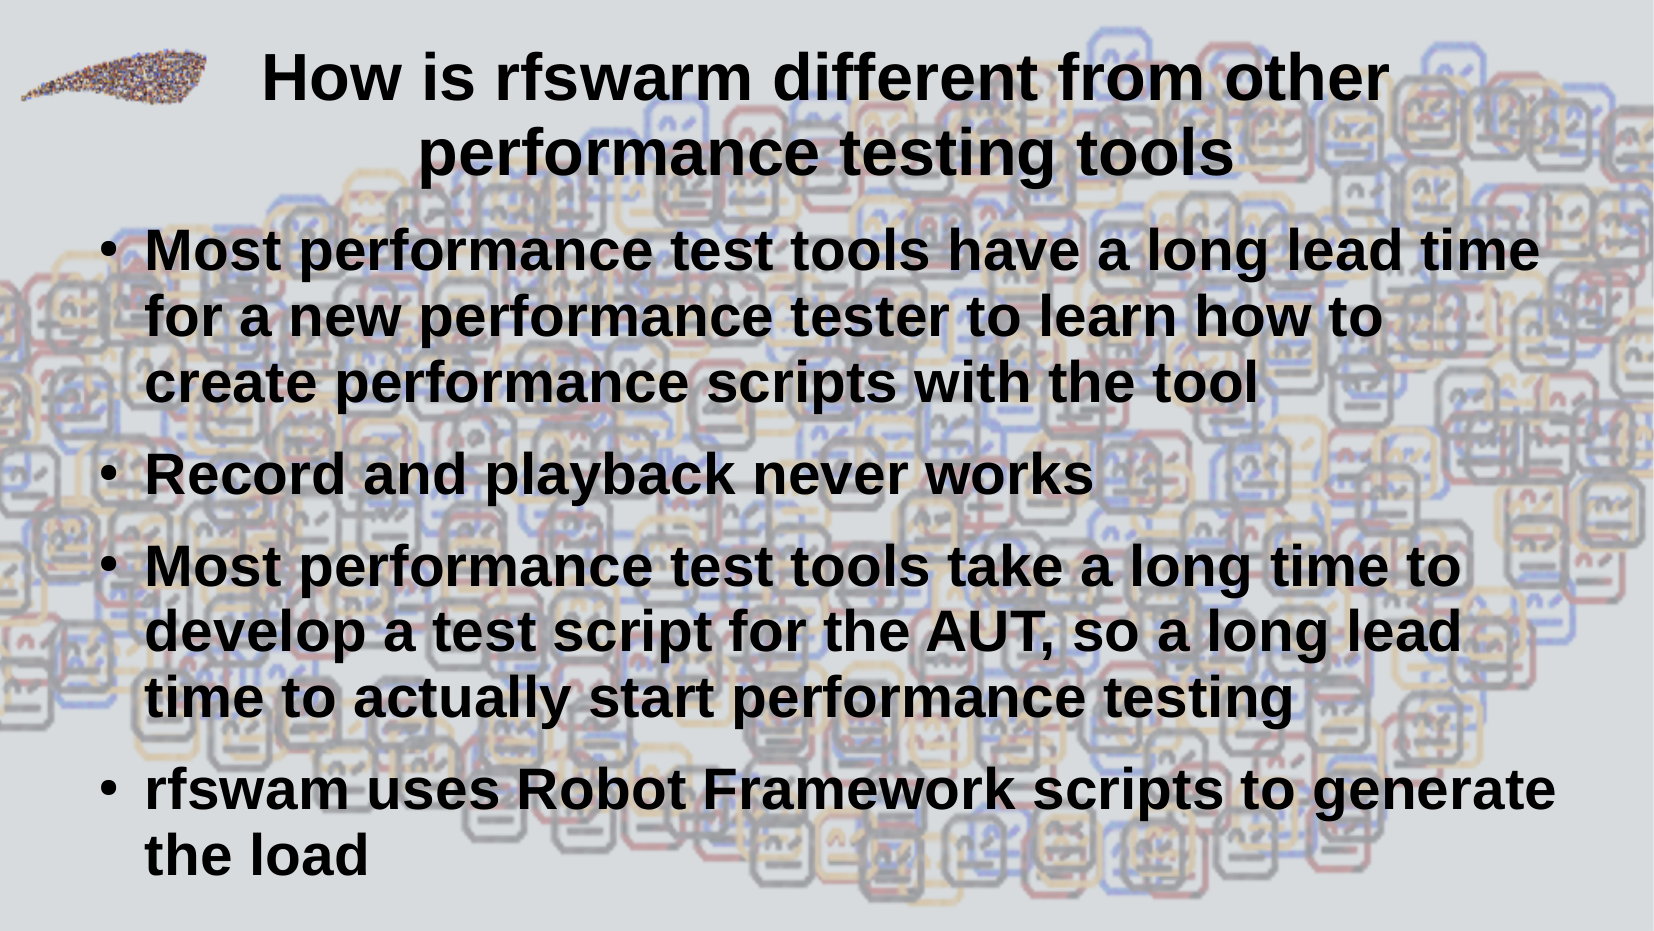

# How is rfswarm different from other performance testing tools
Most performance test tools have a long lead time for a new performance tester to learn how to create performance scripts with the tool
Record and playback never works
Most performance test tools take a long time to develop a test script for the AUT, so a long lead time to actually start performance testing
rfswam uses Robot Framework scripts to generate the load